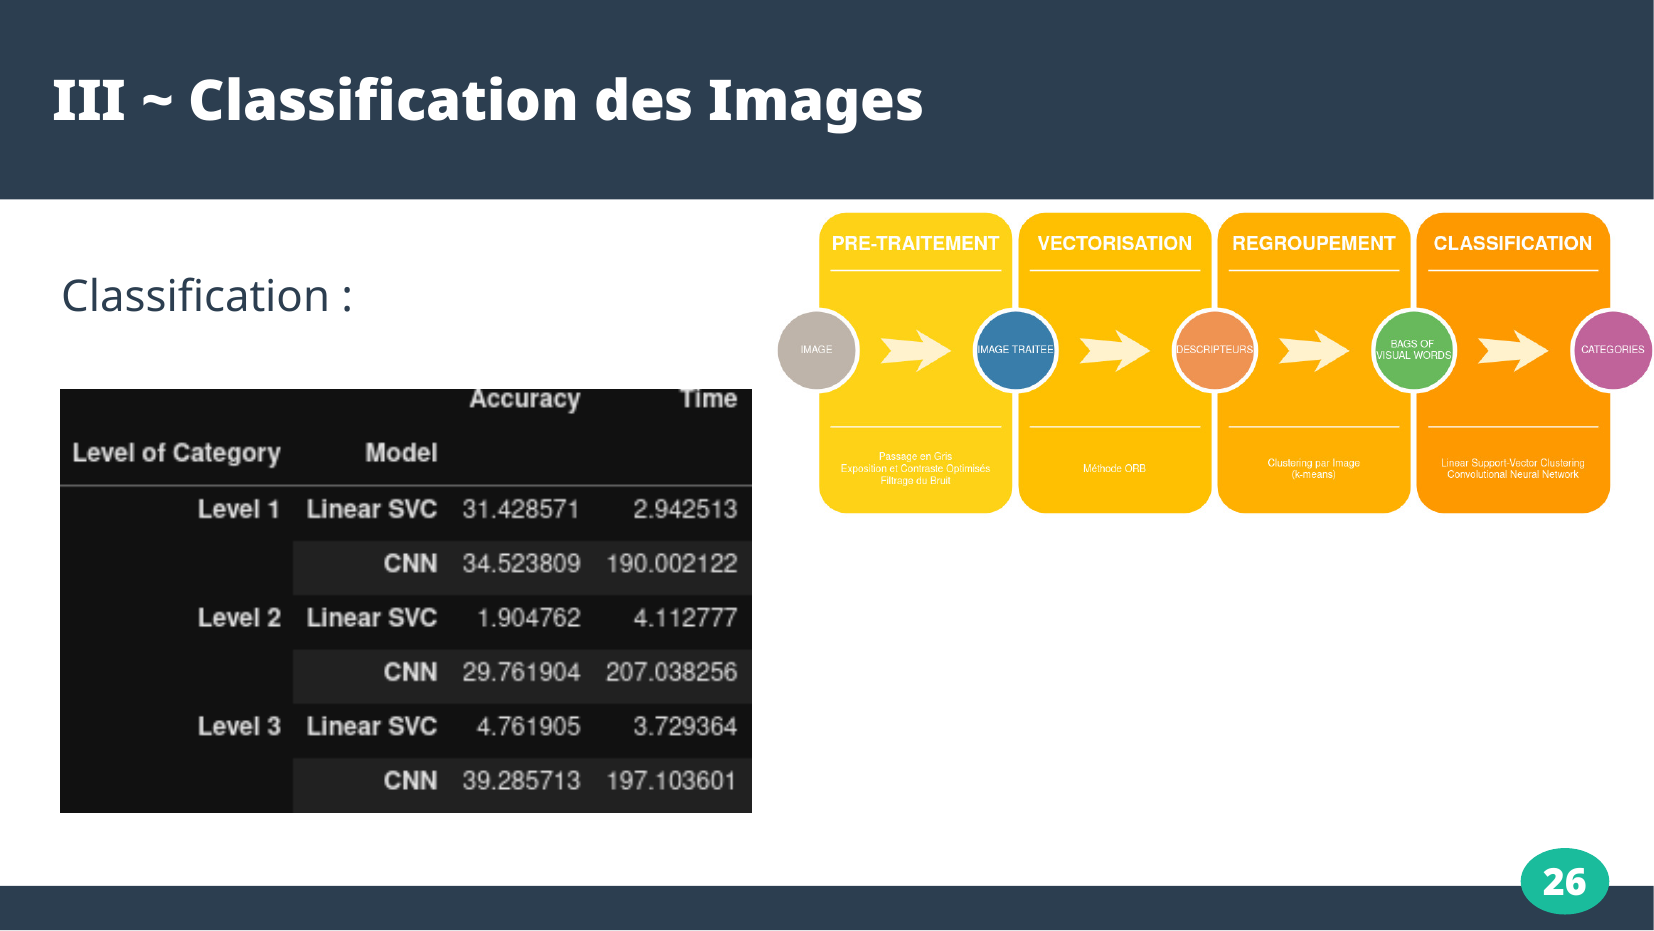

# III ~ Classification des Images
Classification :
26